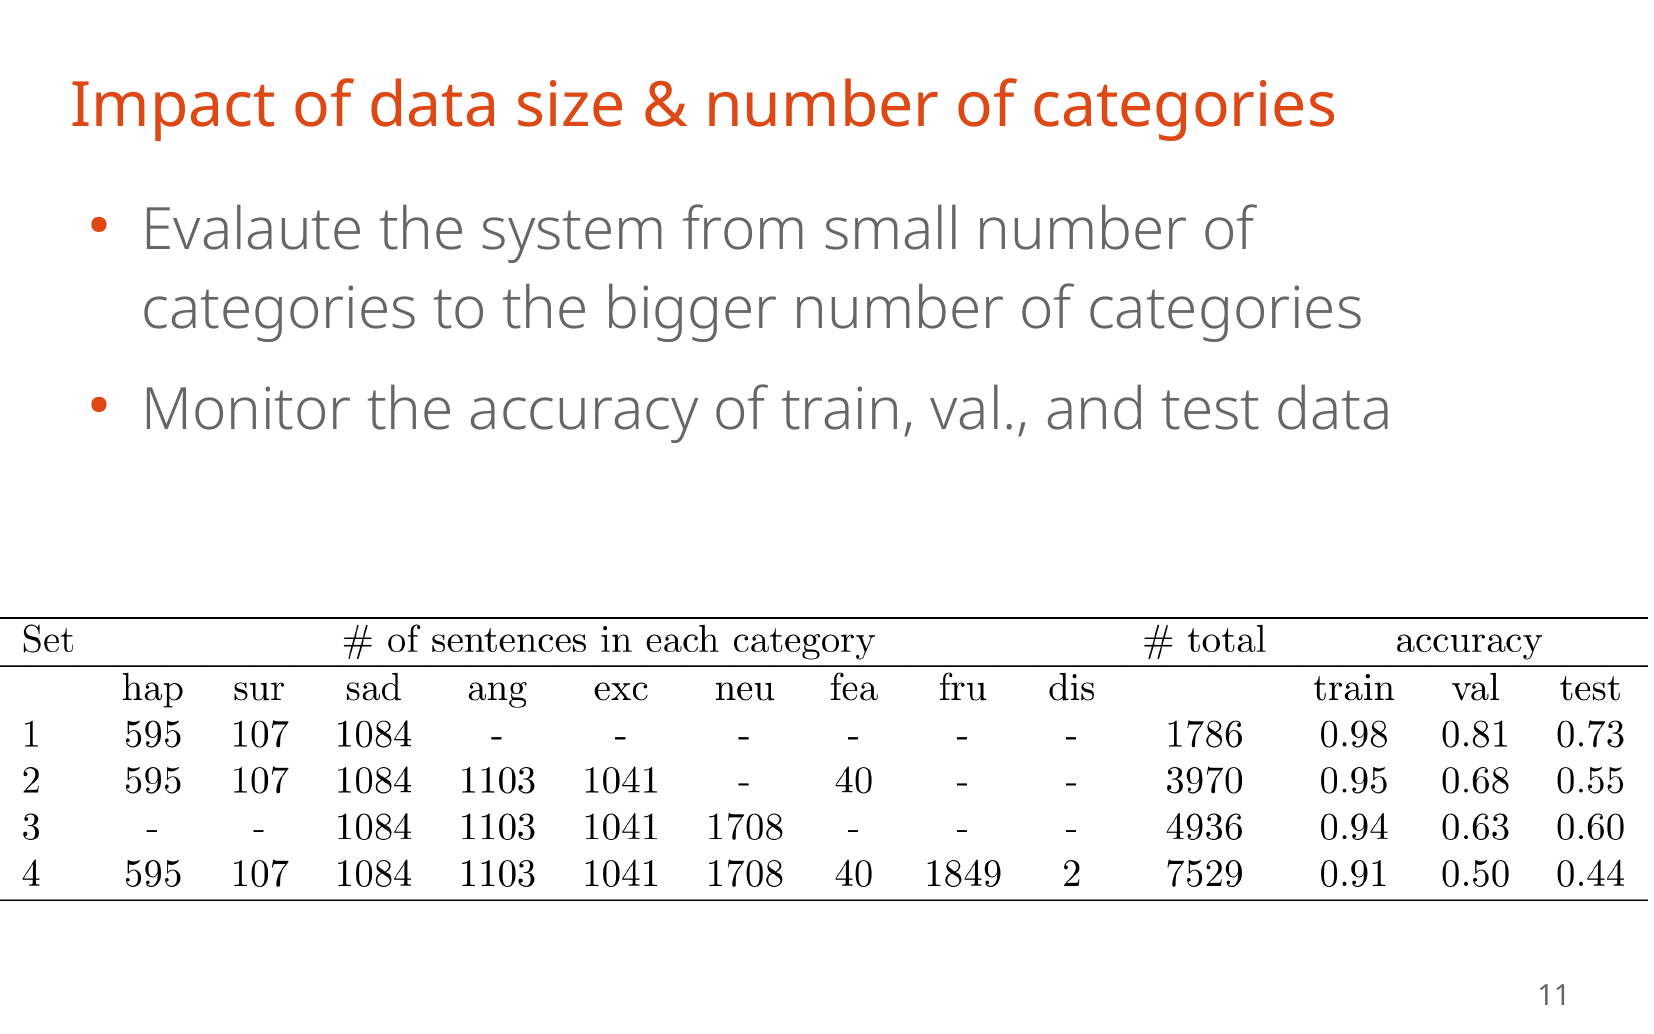

# Impact of data size & number of categories
Evalaute the system from small number of categories to the bigger number of categories
Monitor the accuracy of train, val., and test data
11